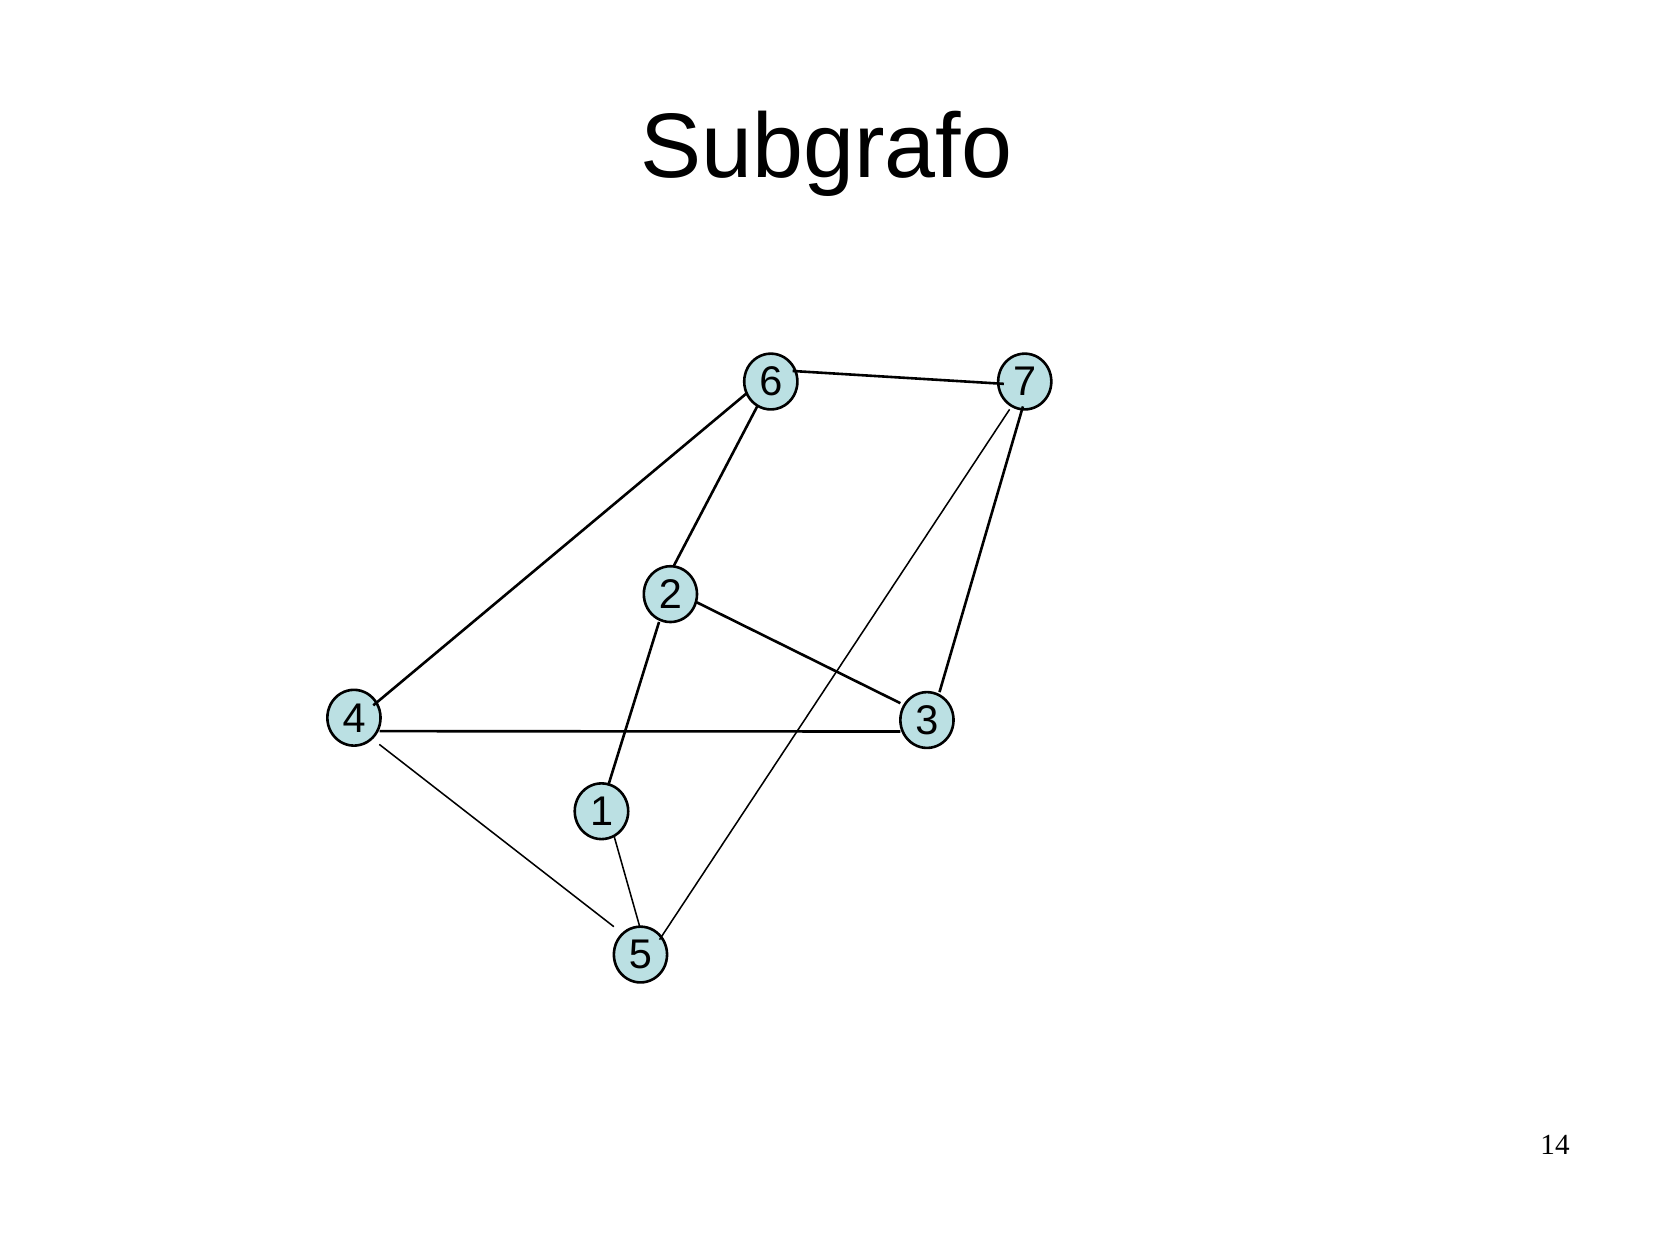

# Subgrafo
6
7
2
4
3
1
5
14